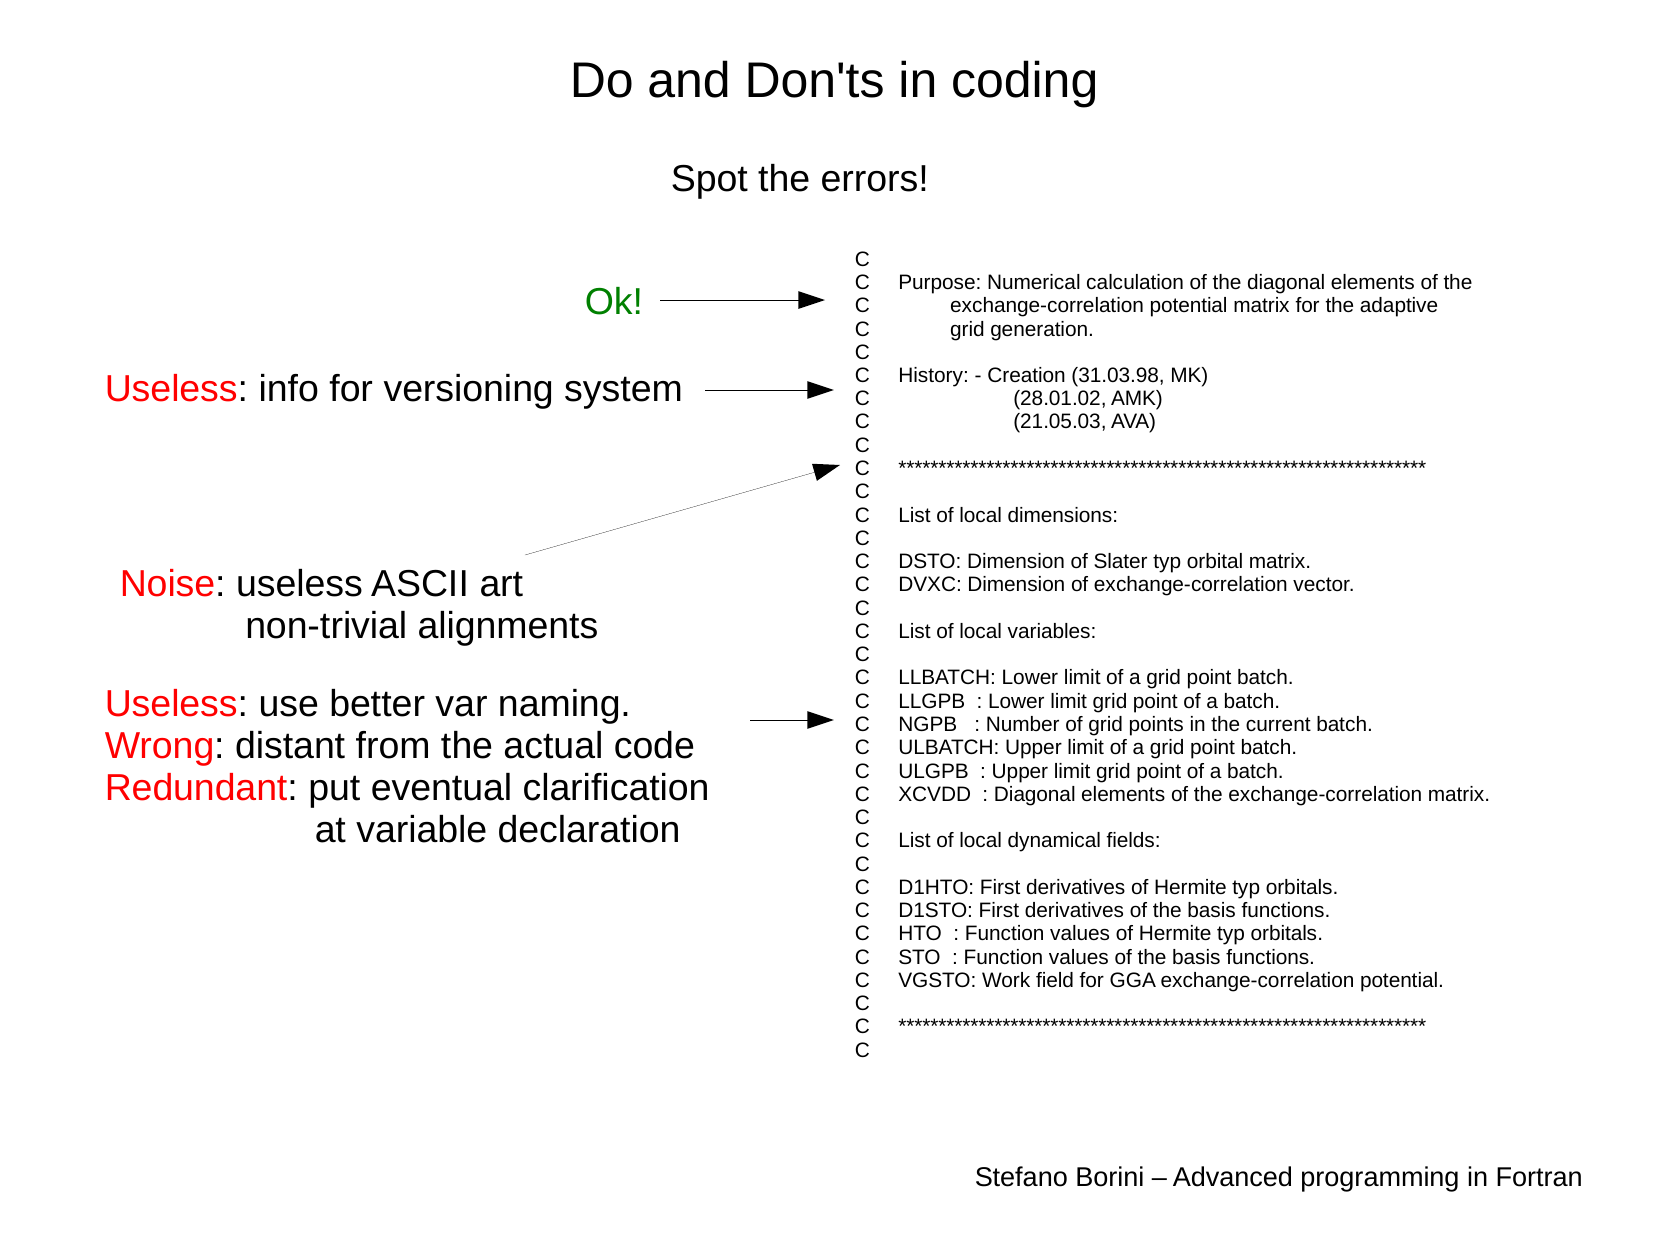

Do and Don'ts in coding
Spot the errors!
C
C Purpose: Numerical calculation of the diagonal elements of the
C exchange-correlation potential matrix for the adaptive
C grid generation.
C
C History: - Creation (31.03.98, MK)
C (28.01.02, AMK)
C (21.05.03, AVA)
C
C ******************************************************************
C
C List of local dimensions:
C
C DSTO: Dimension of Slater typ orbital matrix.
C DVXC: Dimension of exchange-correlation vector.
C
C List of local variables:
C
C LLBATCH: Lower limit of a grid point batch.
C LLGPB : Lower limit grid point of a batch.
C NGPB : Number of grid points in the current batch.
C ULBATCH: Upper limit of a grid point batch.
C ULGPB : Upper limit grid point of a batch.
C XCVDD : Diagonal elements of the exchange-correlation matrix.
C
C List of local dynamical fields:
C
C D1HTO: First derivatives of Hermite typ orbitals.
C D1STO: First derivatives of the basis functions.
C HTO : Function values of Hermite typ orbitals.
C STO : Function values of the basis functions.
C VGSTO: Work field for GGA exchange-correlation potential.
C
C ******************************************************************
C
Ok!
Useless: info for versioning system
Noise: useless ASCII art
 non-trivial alignments
Useless: use better var naming.
Wrong: distant from the actual code
Redundant: put eventual clarification
 at variable declaration
Stefano Borini – Advanced programming in Fortran